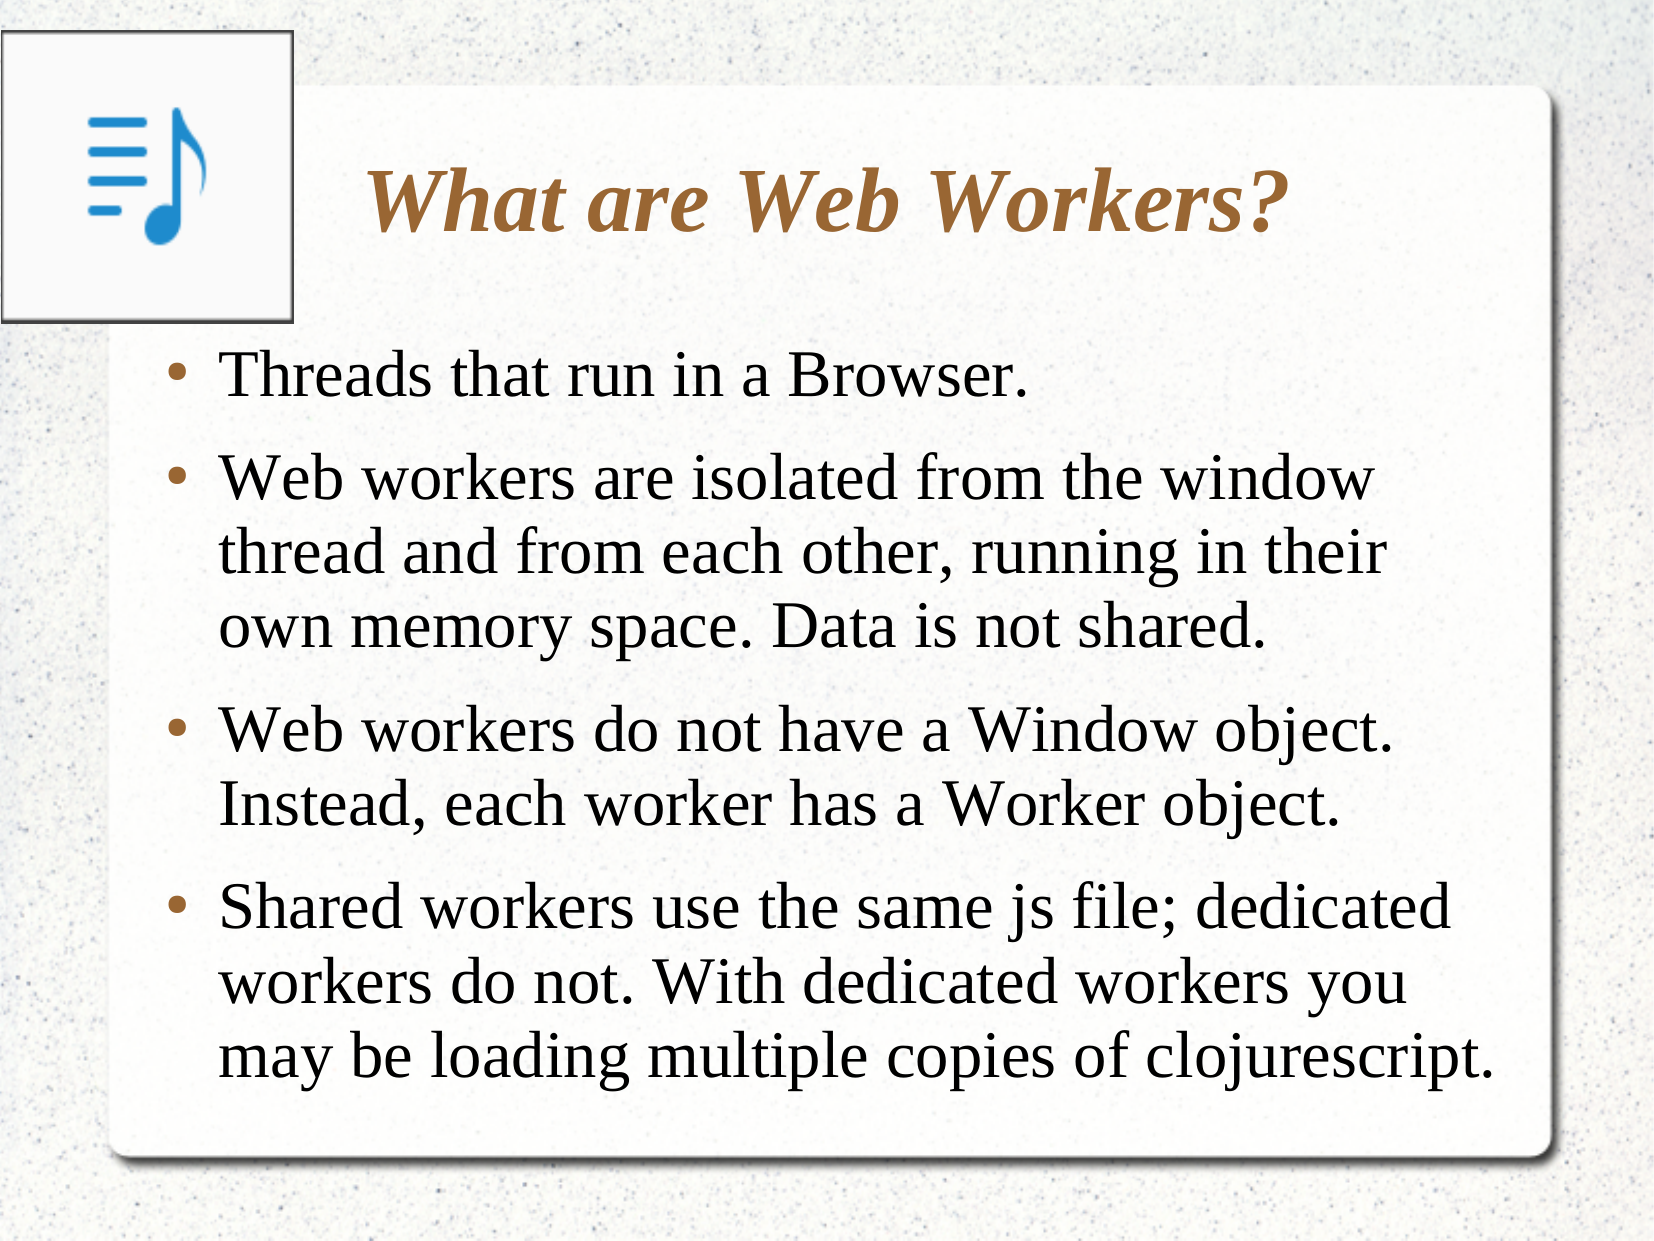

# What are Web Workers?
Threads that run in a Browser.
Web workers are isolated from the window thread and from each other, running in their own memory space. Data is not shared.
Web workers do not have a Window object. Instead, each worker has a Worker object.
Shared workers use the same js file; dedicated workers do not. With dedicated workers you may be loading multiple copies of clojurescript.